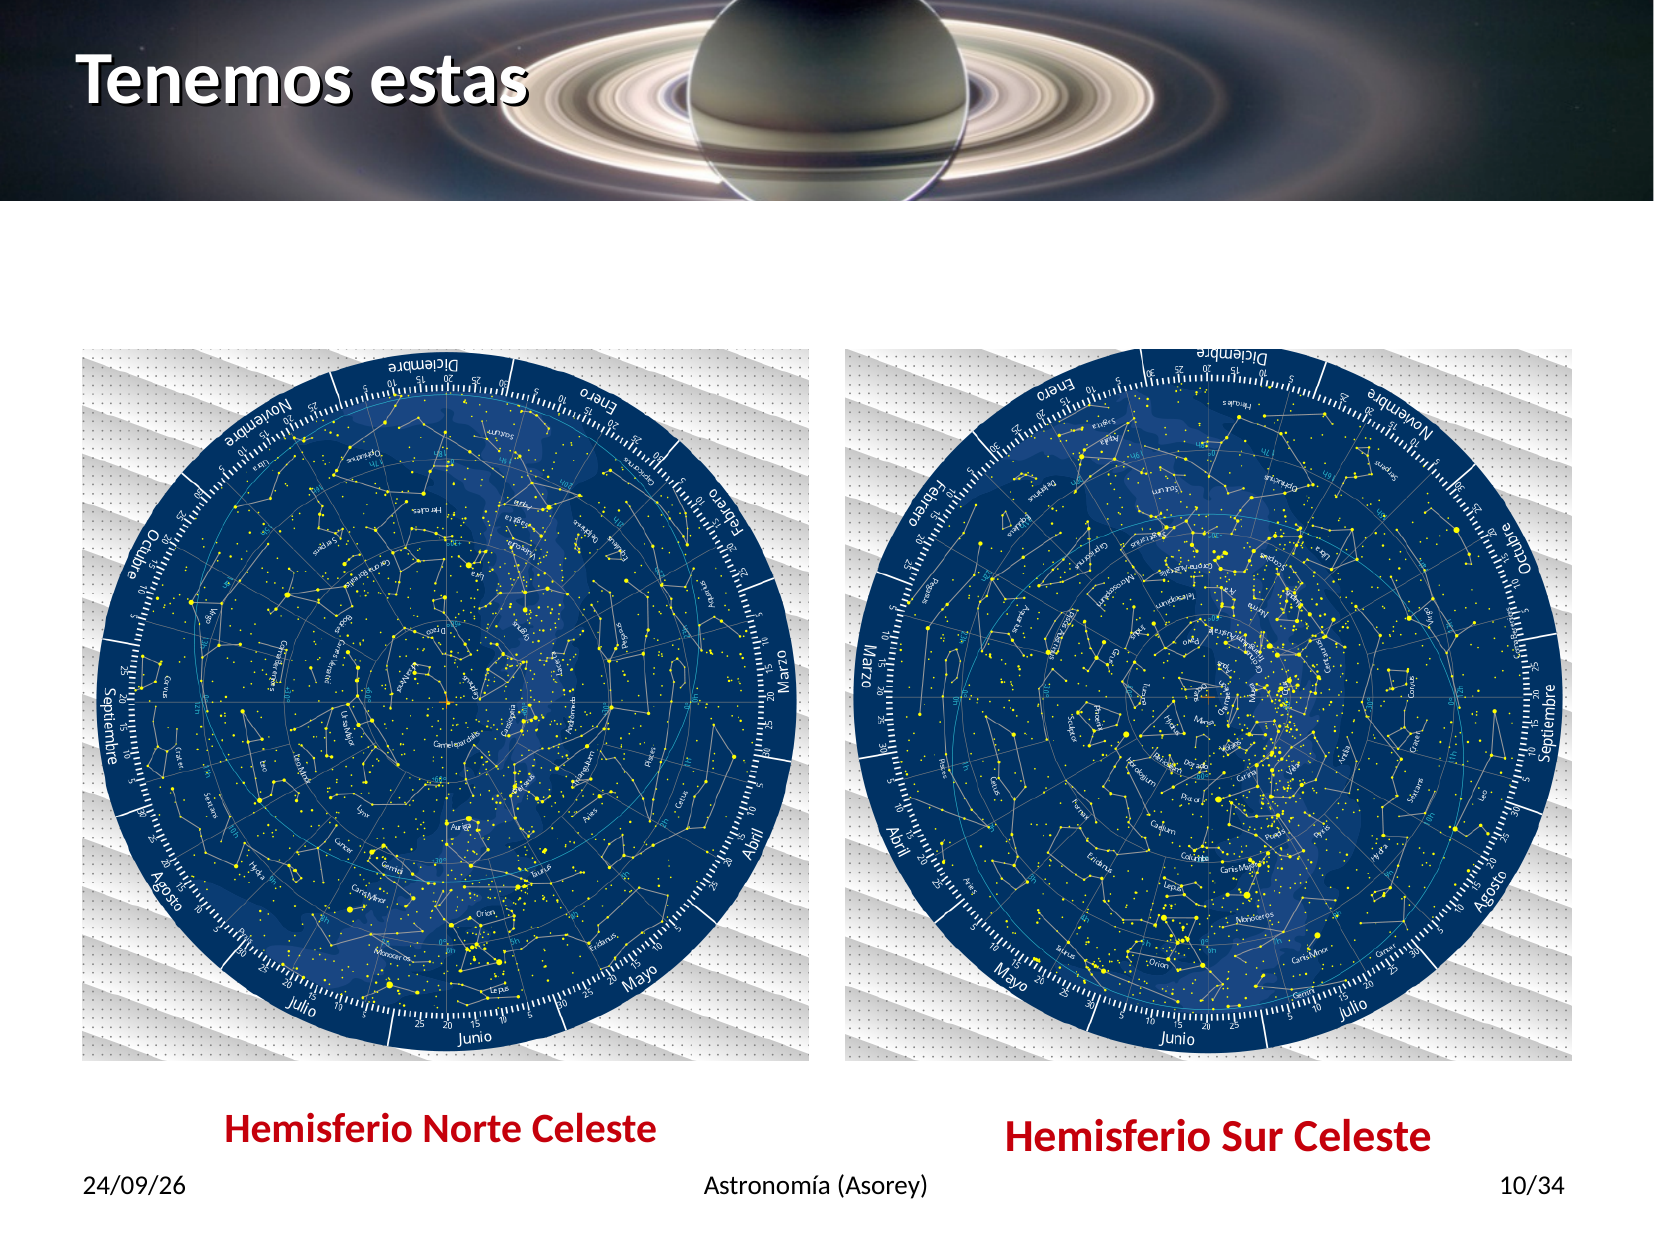

# Tenemos estas
Hemisferio Norte Celeste
Hemisferio Sur Celeste
Astronomía (Asorey)
10